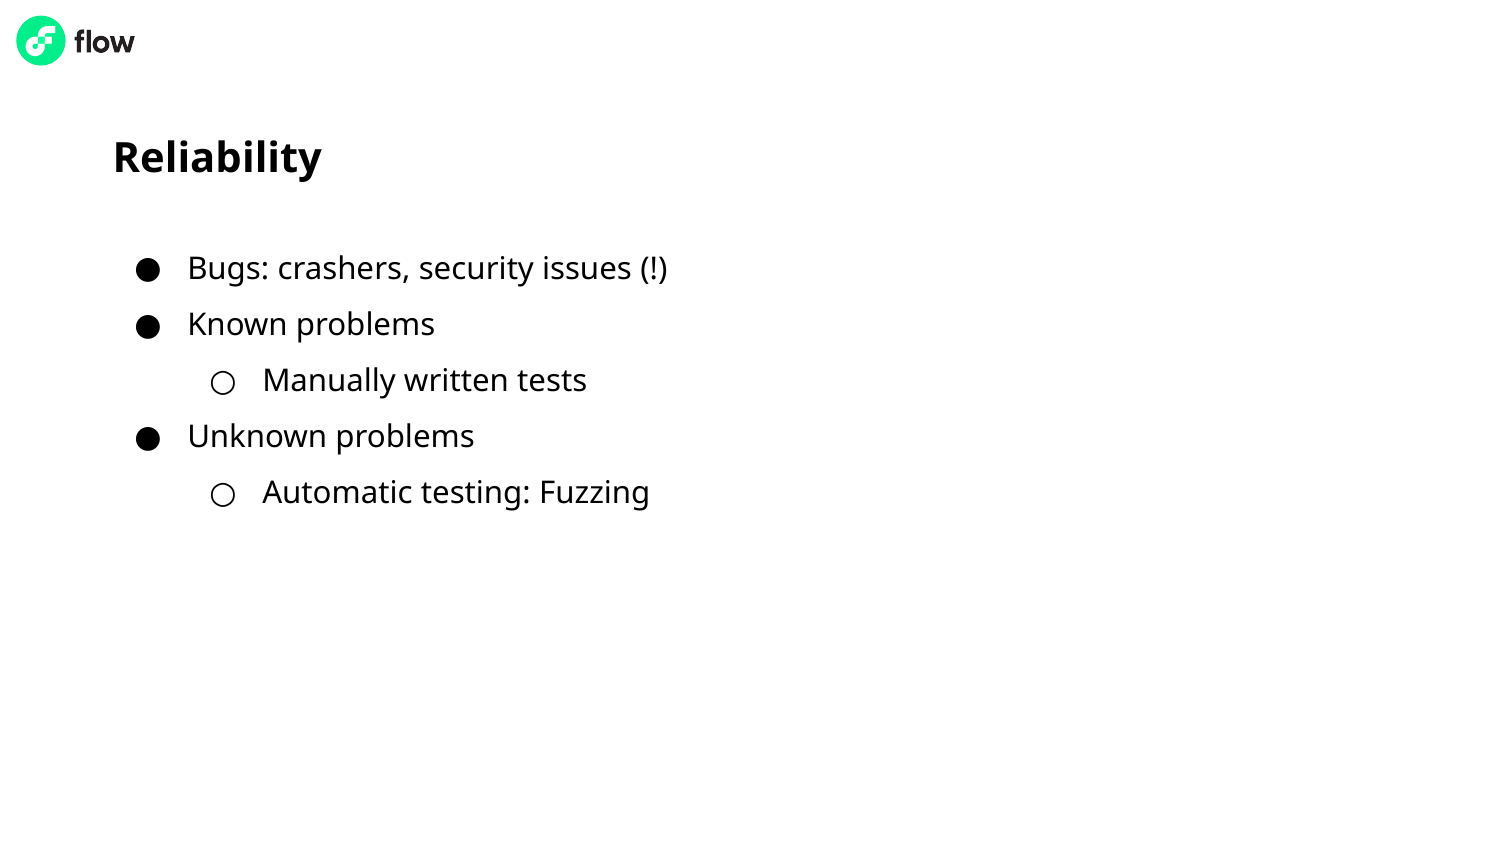

Reliability
Bugs: crashers, security issues (!)
Known problems
Manually written tests
Unknown problems
Automatic testing: Fuzzing